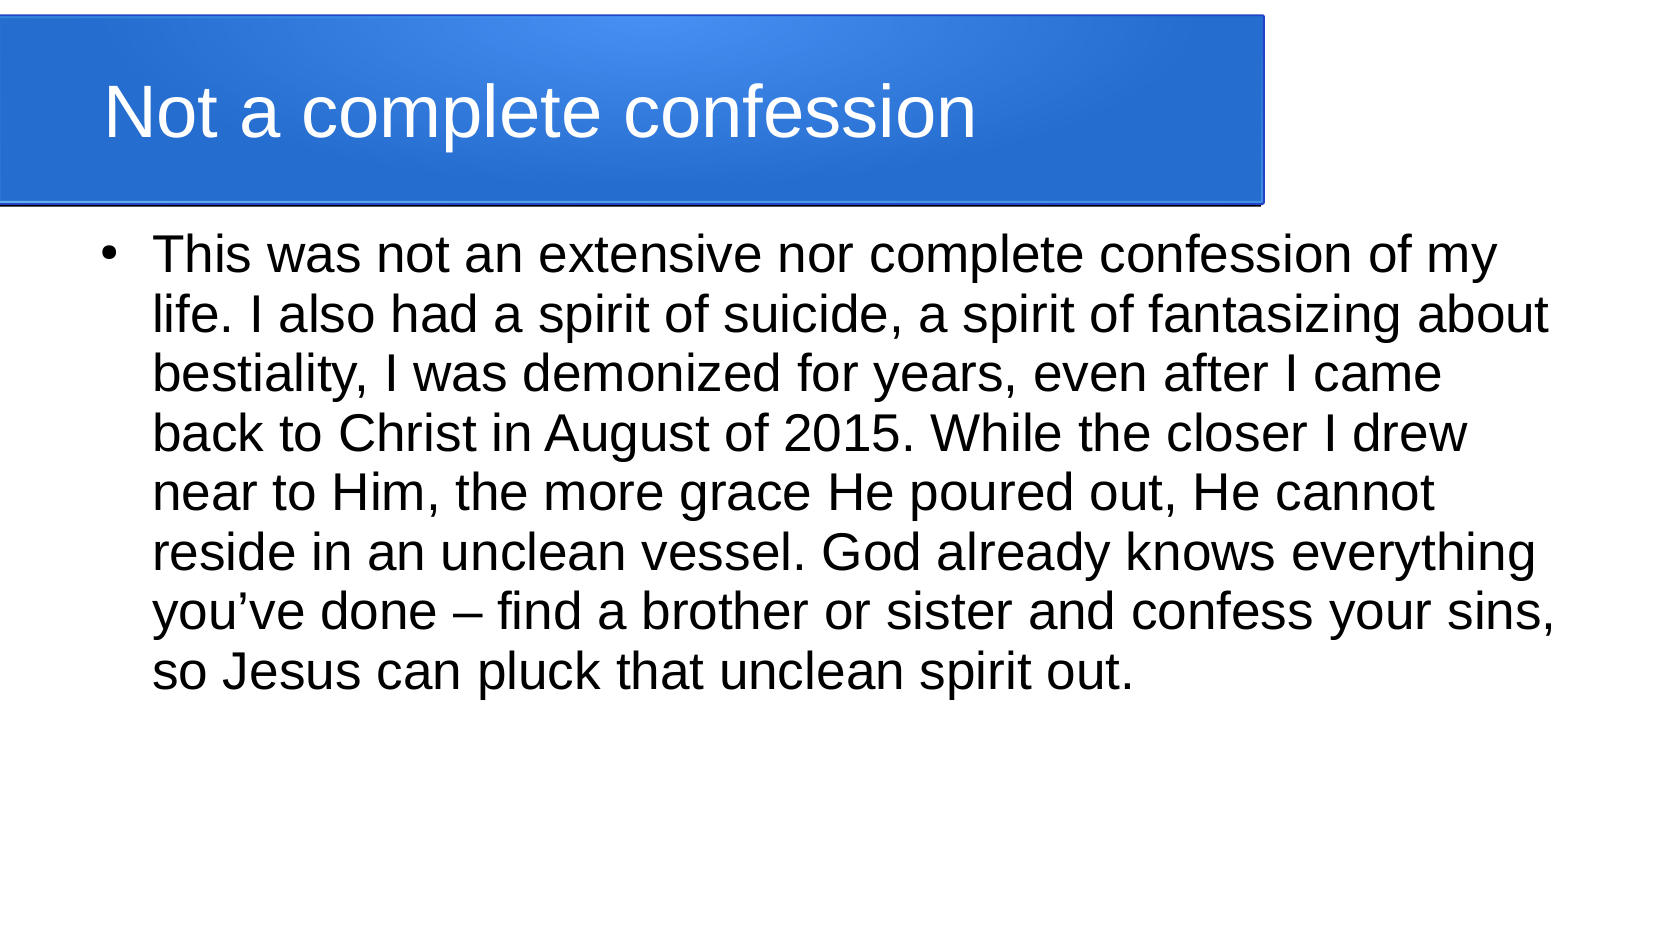

# Not a complete confession
This was not an extensive nor complete confession of my life. I also had a spirit of suicide, a spirit of fantasizing about bestiality, I was demonized for years, even after I came back to Christ in August of 2015. While the closer I drew near to Him, the more grace He poured out, He cannot reside in an unclean vessel. God already knows everything you’ve done – find a brother or sister and confess your sins, so Jesus can pluck that unclean spirit out.